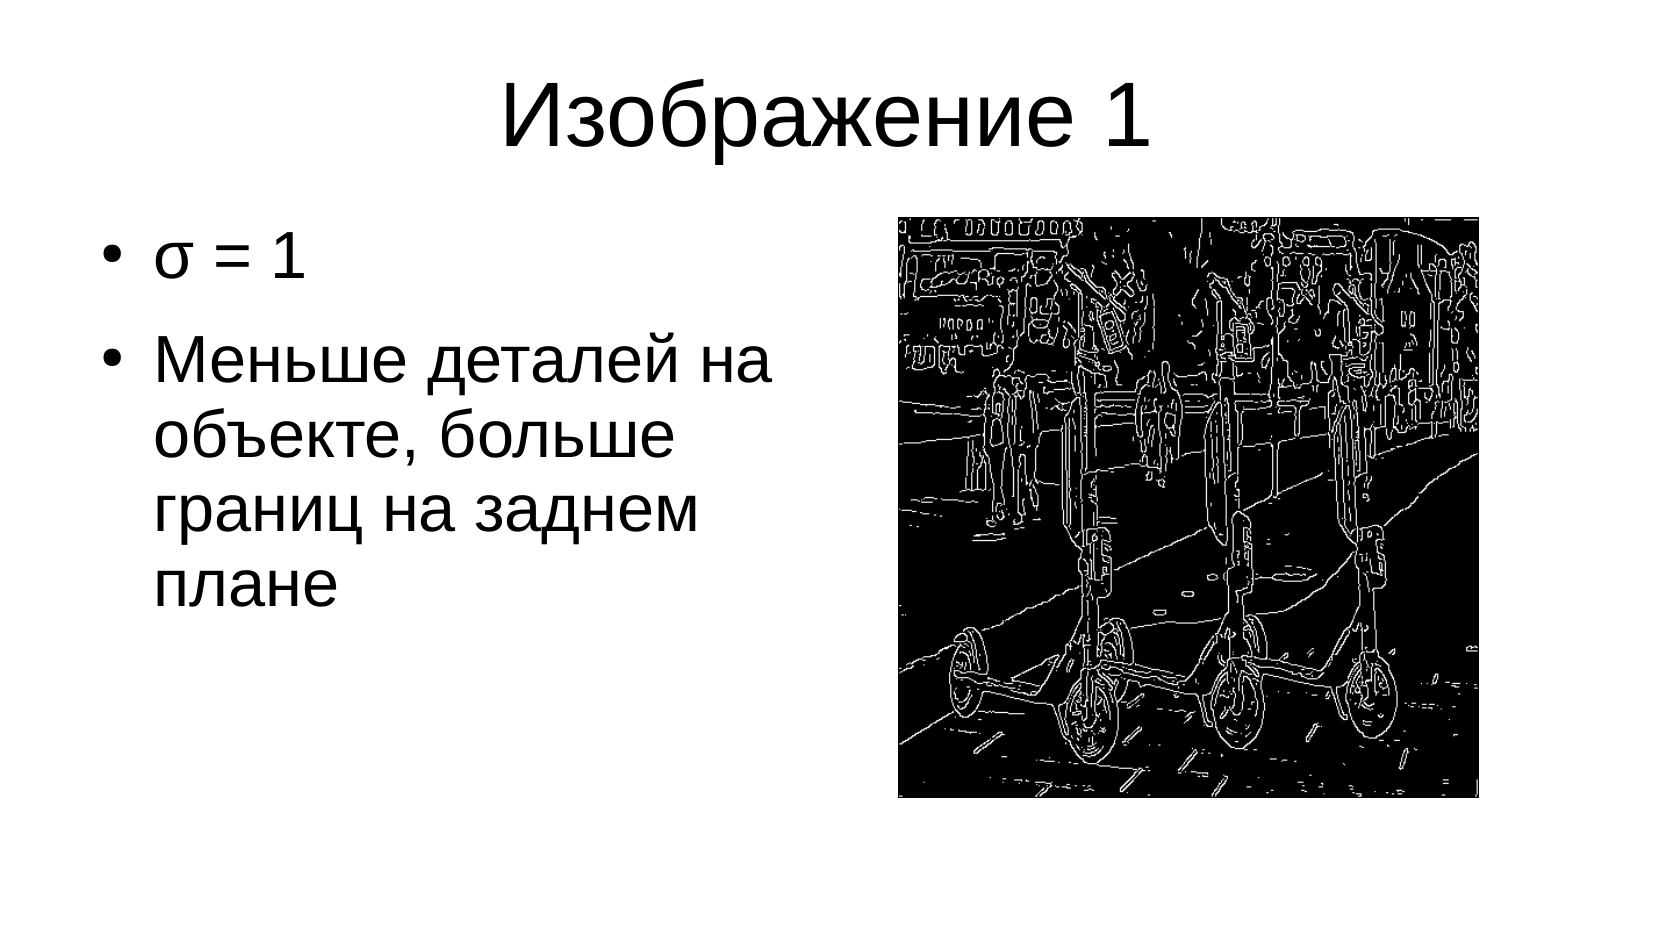

# Изображение 1
σ = 1
Меньше деталей на объекте, больше границ на заднем плане